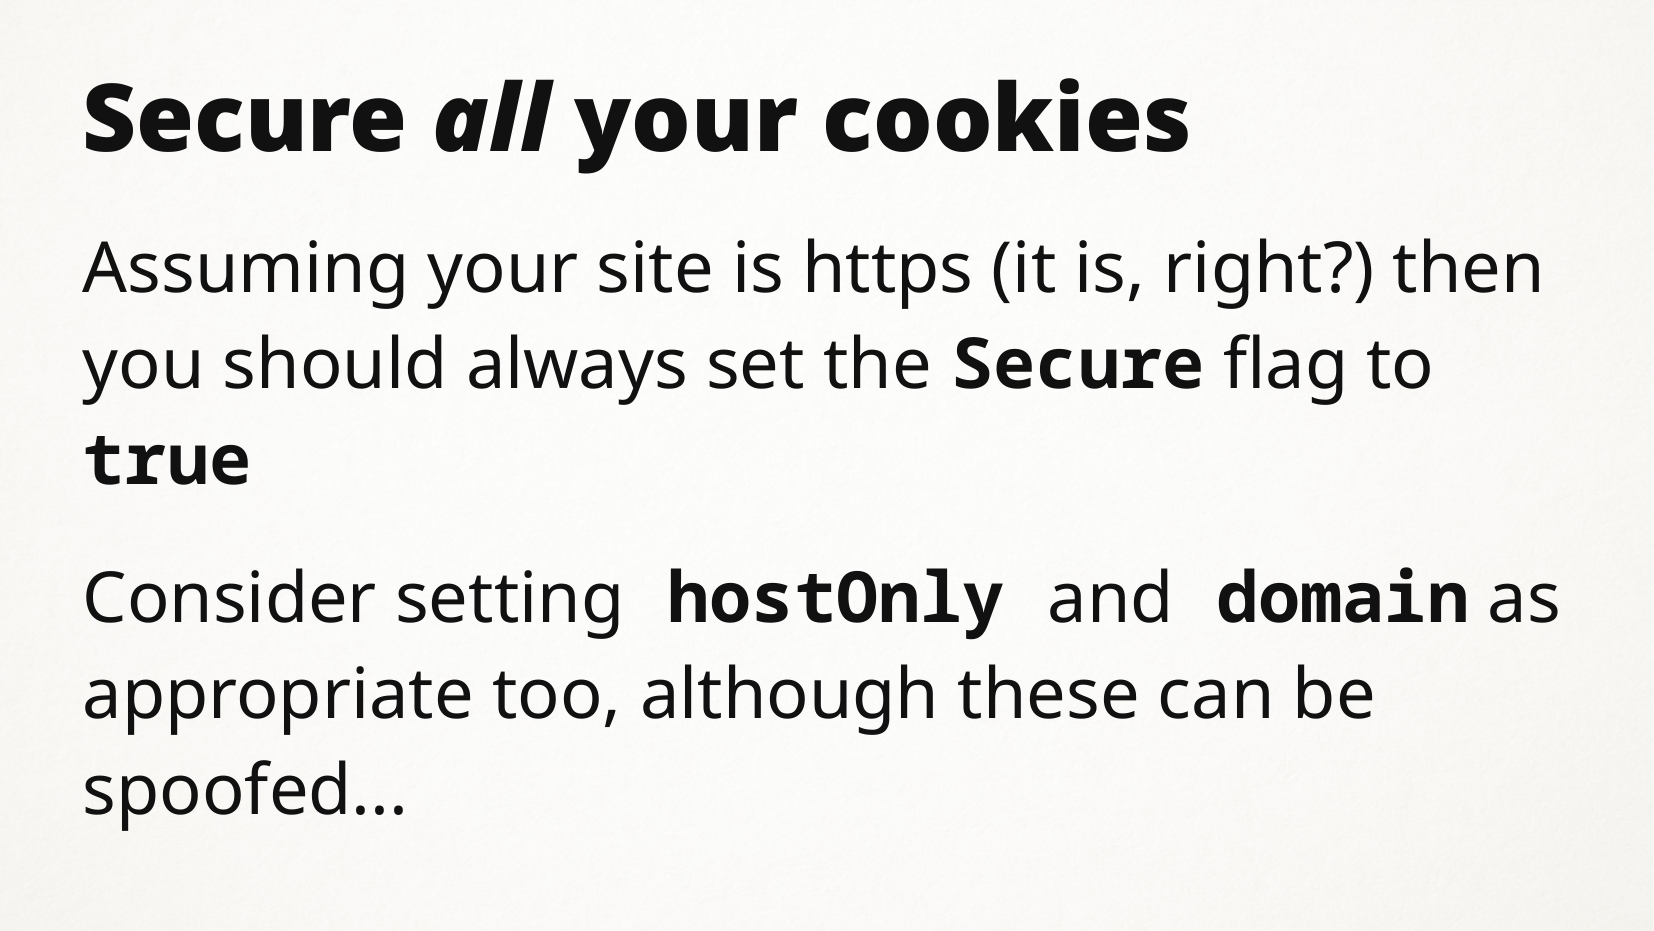

# Secure all your cookies
Assuming your site is https (it is, right?) then you should always set the Secure flag to true
Consider setting hostOnly and domain as appropriate too, although these can be spoofed...